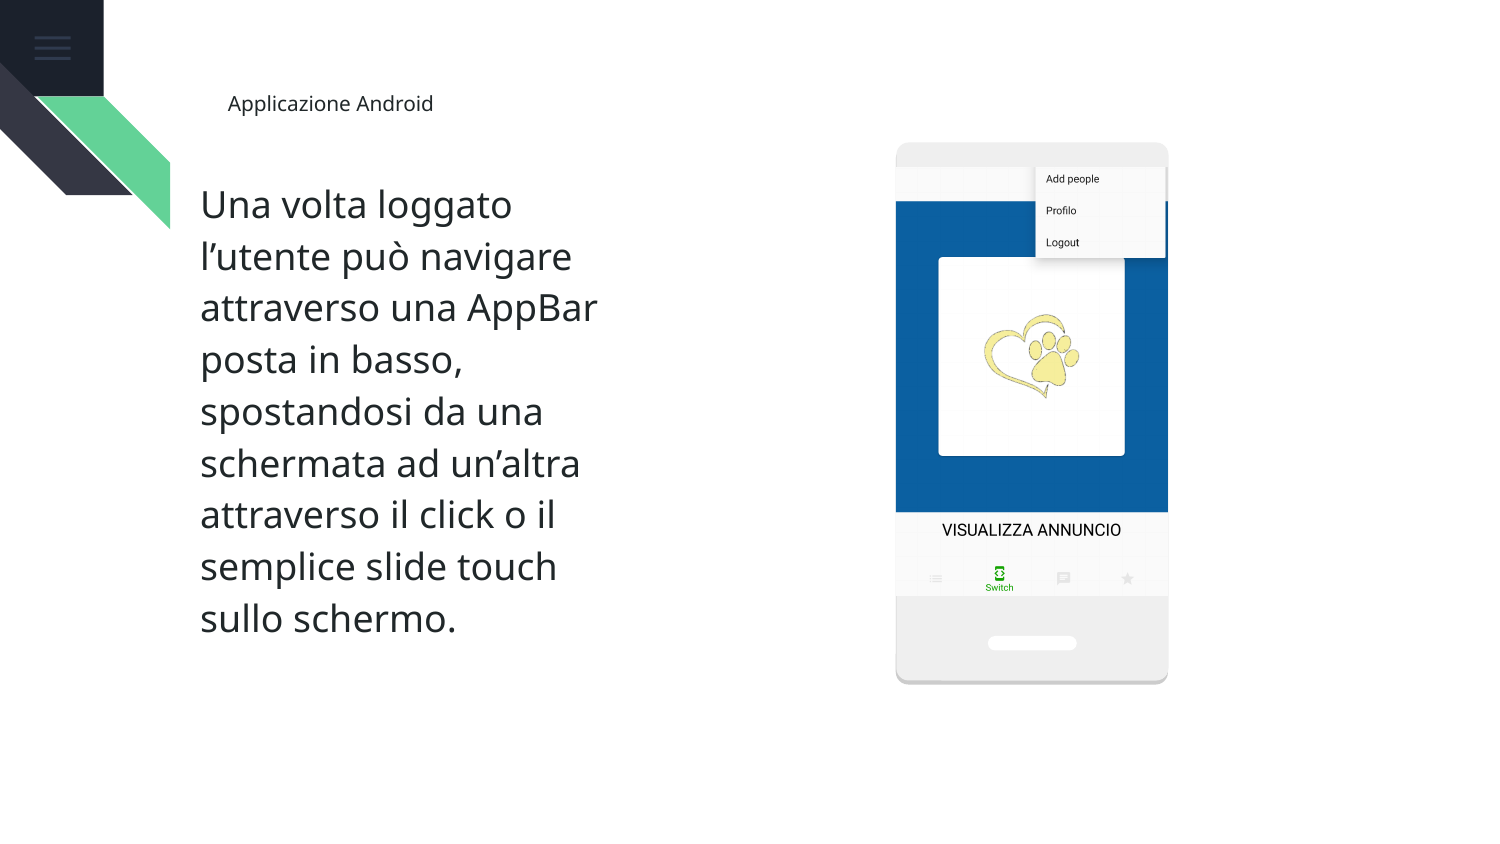

# Applicazione Android
Una volta loggato l’utente può navigare attraverso una AppBar posta in basso, spostandosi da una schermata ad un’altra attraverso il click o il semplice slide touch sullo schermo.